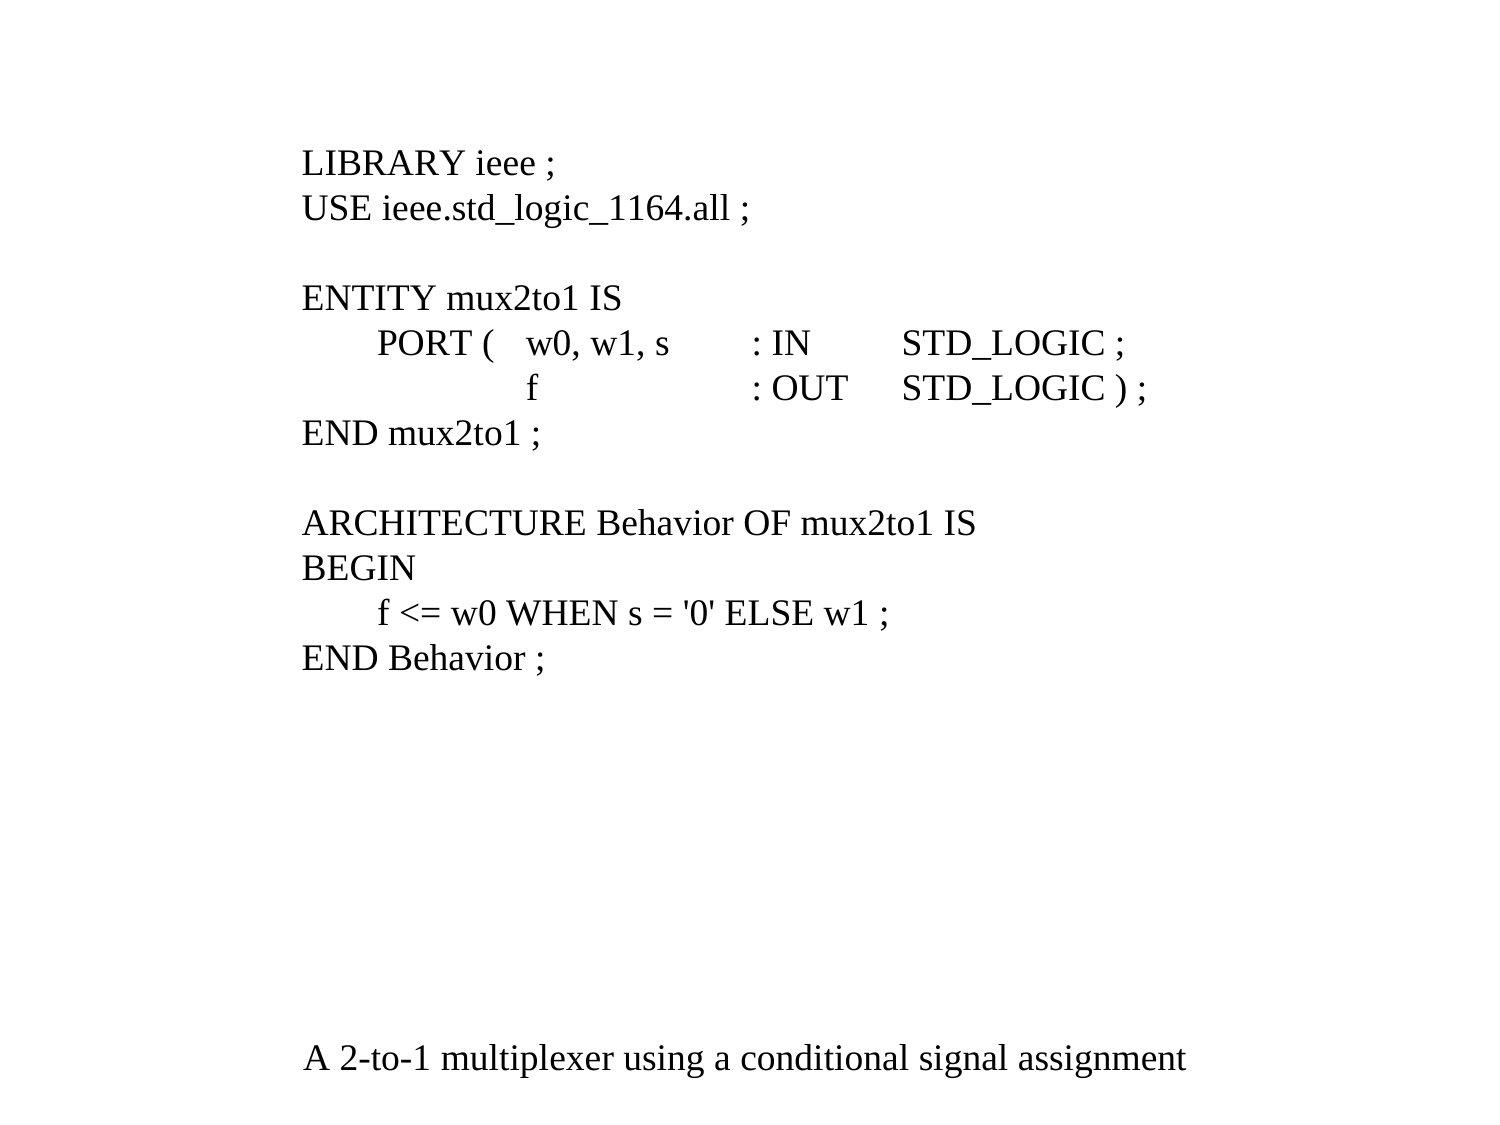

LIBRARY ieee ;
USE ieee.std_logic_1164.all ;
ENTITY mux2to1 IS
	PORT (	w0, w1, s 	: IN	STD_LOGIC ;
		f 		: OUT 	STD_LOGIC ) ;
END mux2to1 ;
ARCHITECTURE Behavior OF mux2to1 IS
BEGIN
	f <= w0 WHEN s = '0' ELSE w1 ;
END Behavior ;
A 2-to-1 multiplexer using a conditional signal assignment